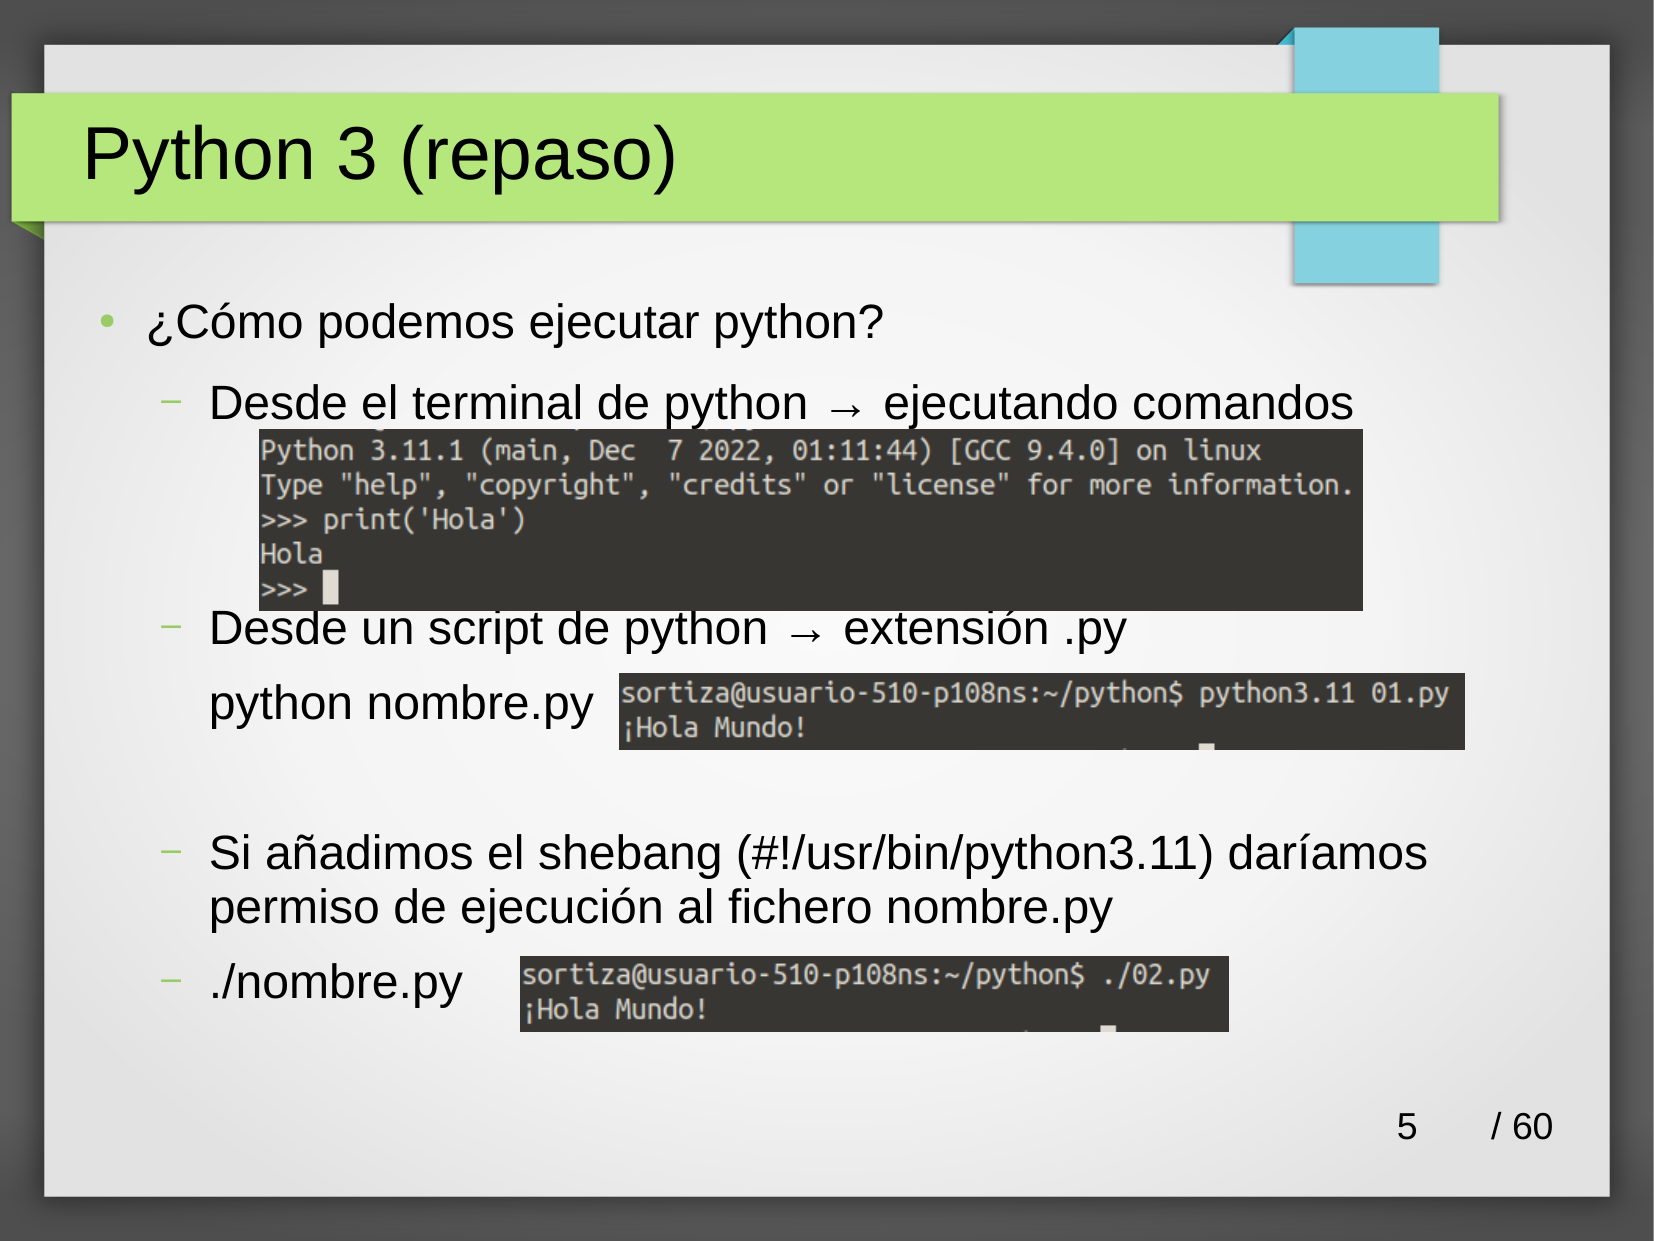

# Python 3 (repaso)
¿Cómo podemos ejecutar python?
Desde el terminal de python → ejecutando comandos
Desde un script de python → extensión .py
python nombre.py
Si añadimos el shebang (#!/usr/bin/python3.11) daríamos permiso de ejecución al fichero nombre.py
./nombre.py
/ 60